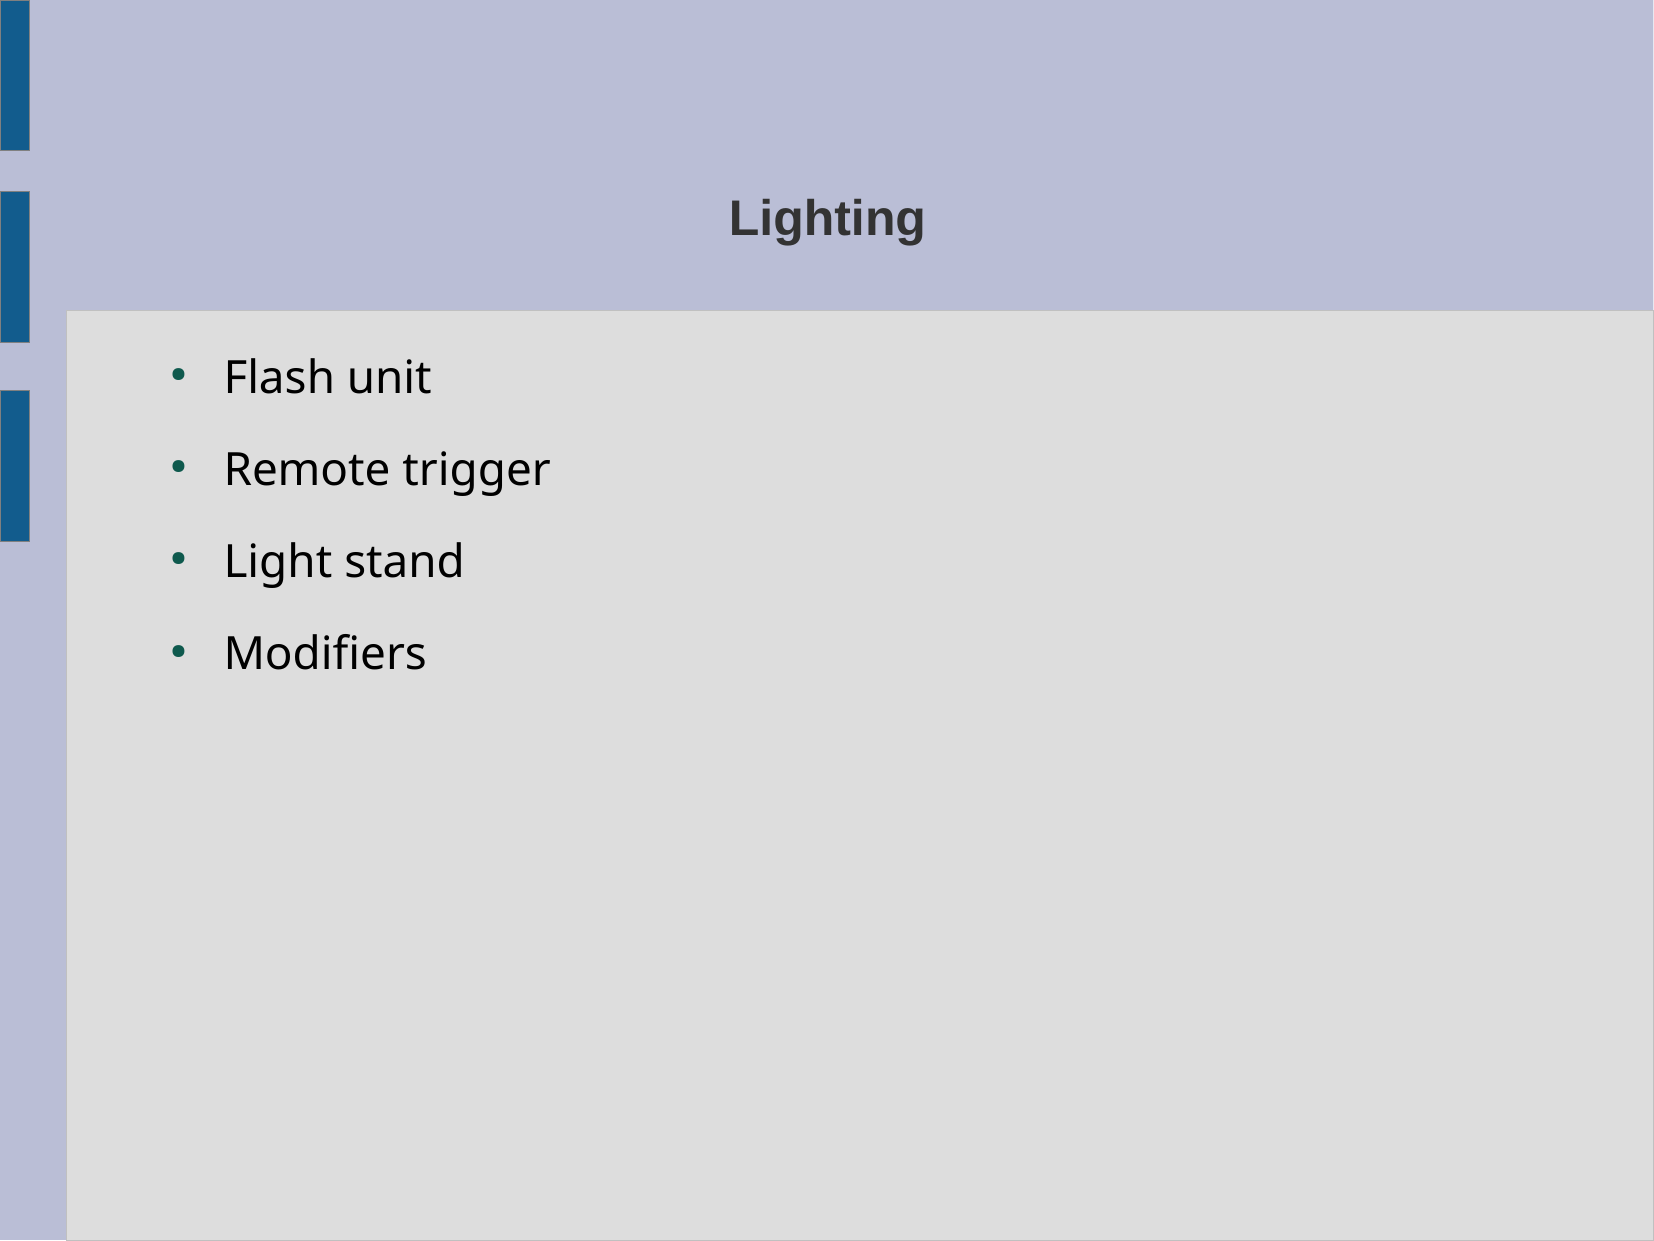

# Lighting
Flash unit
Remote trigger
Light stand
Modifiers